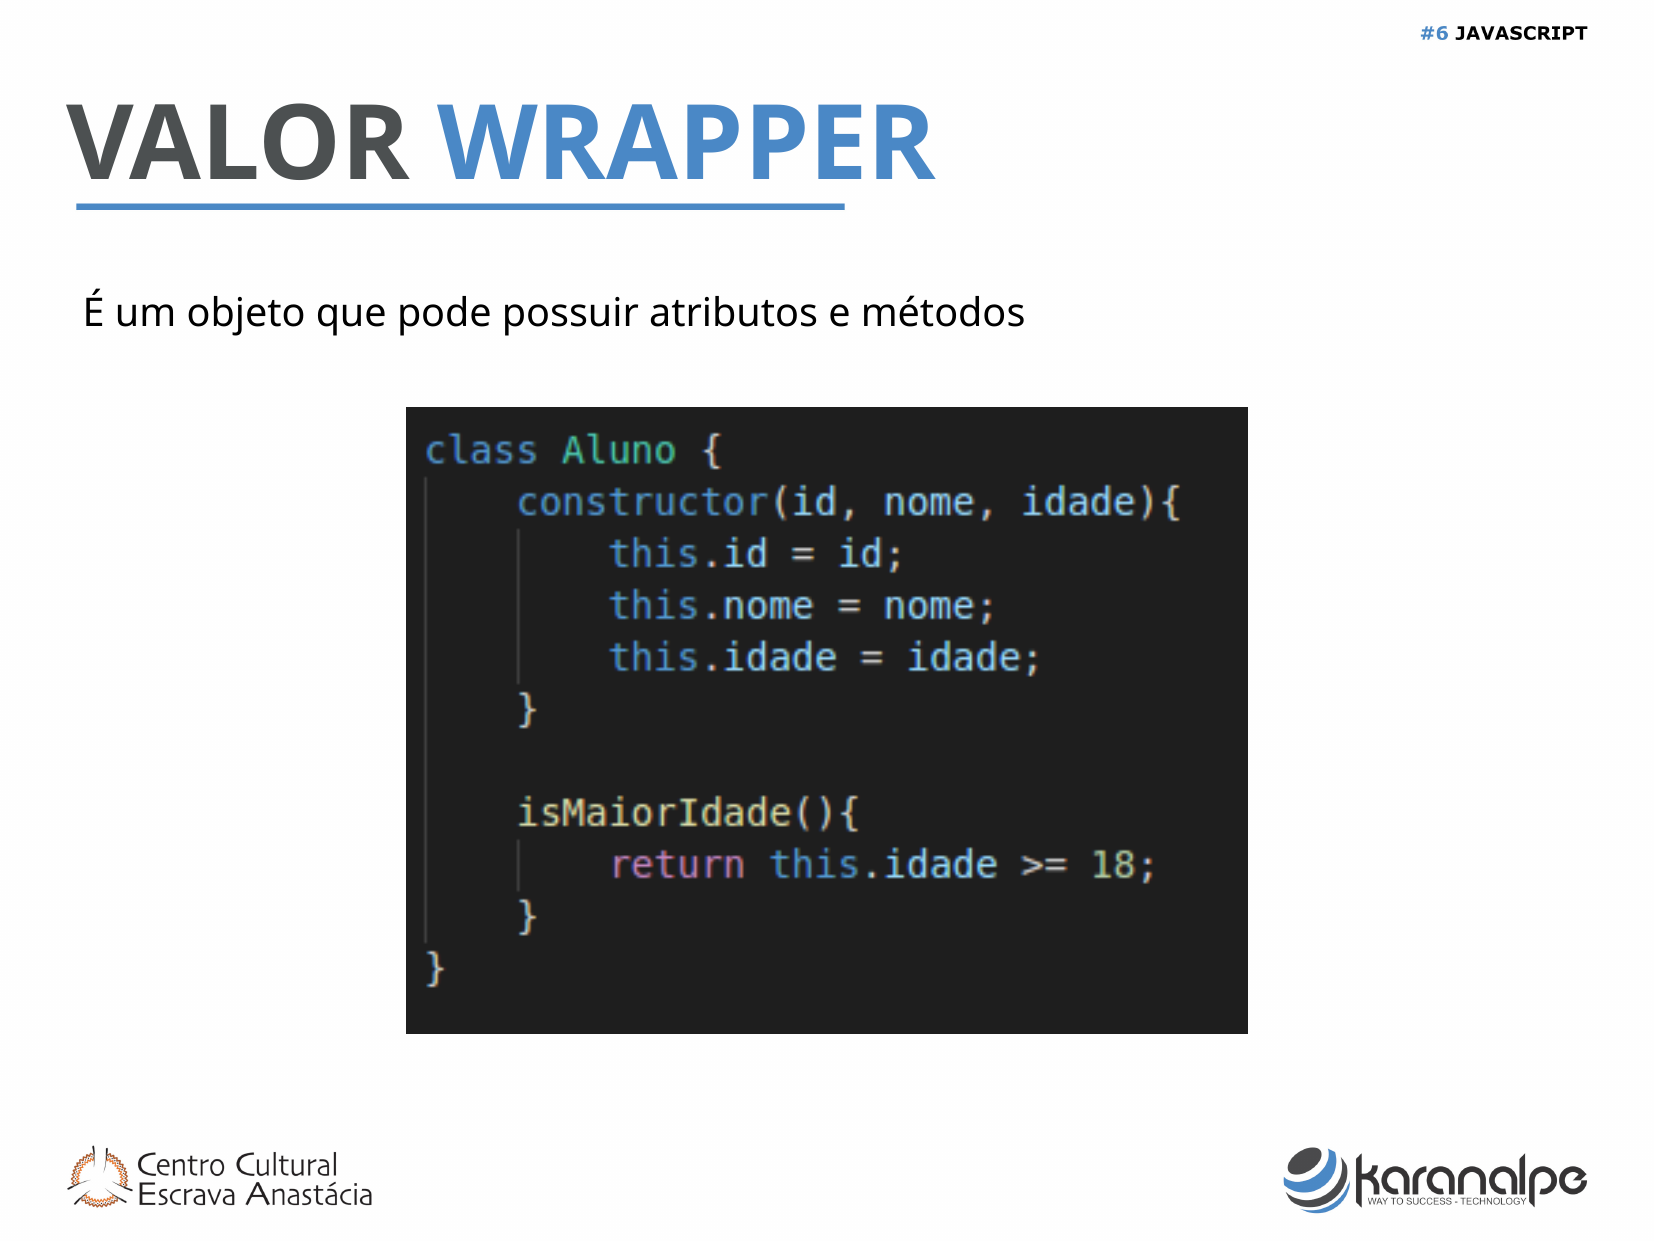

VALOR WRAPPER
# É um objeto que pode possuir atributos e métodos